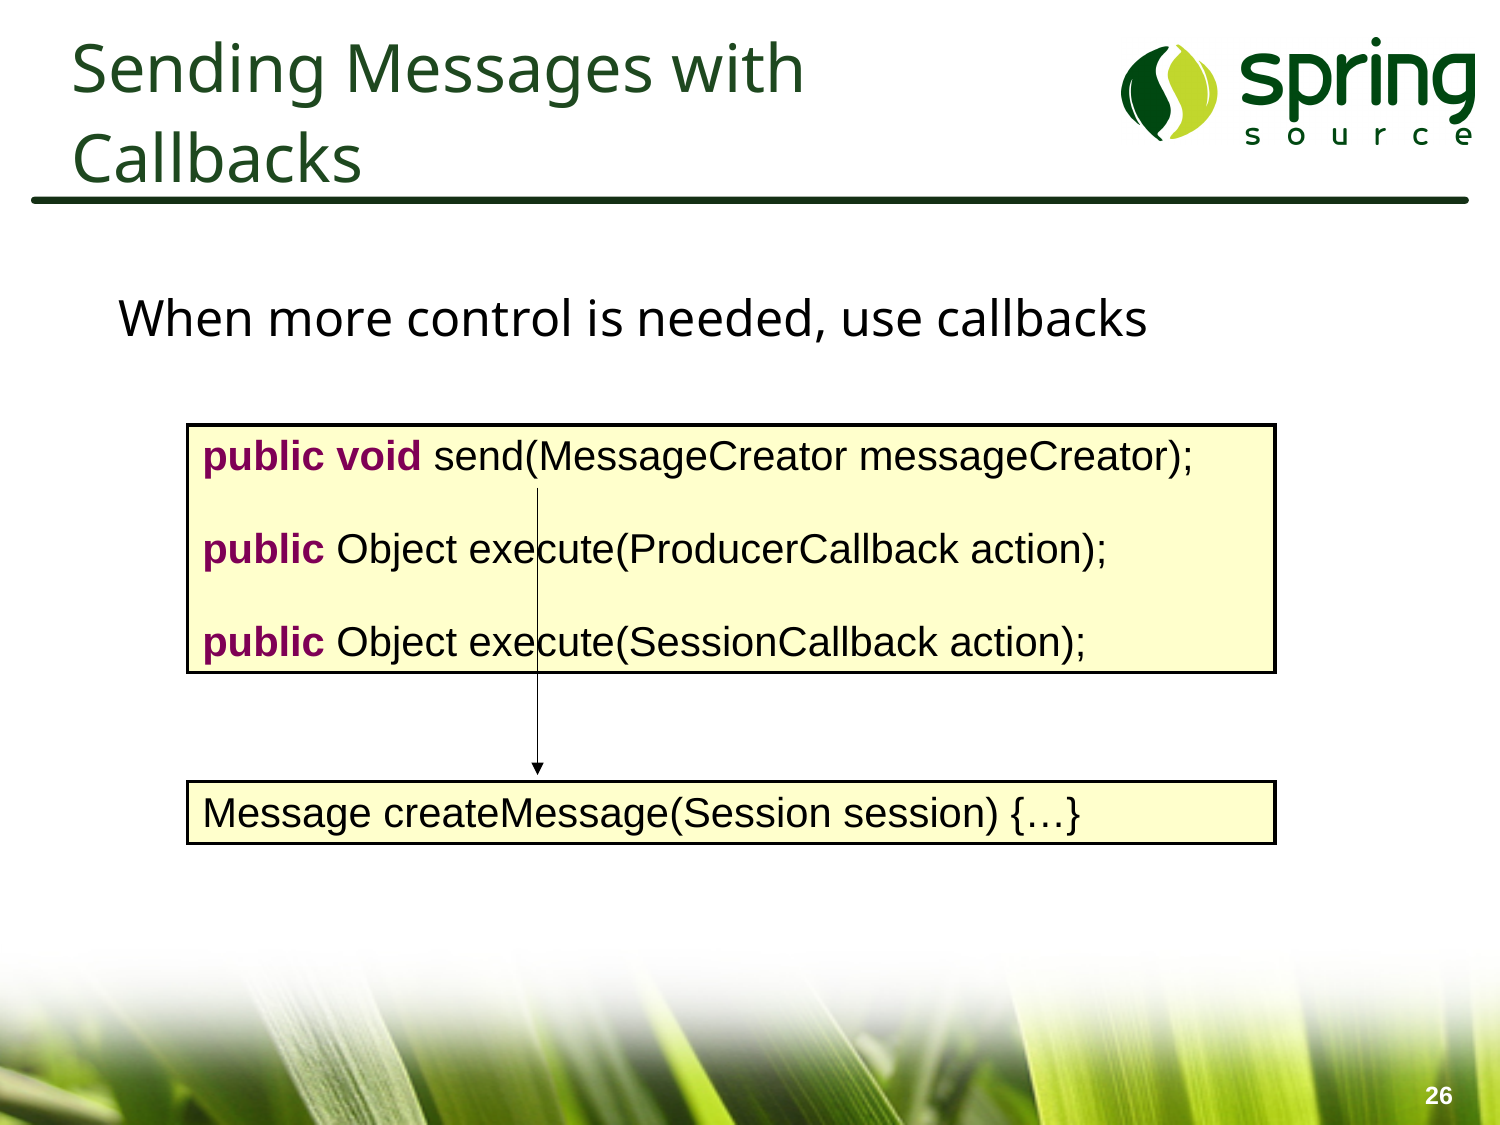

# Sending Messages with Callbacks
When more control is needed, use callbacks
public void send(MessageCreator messageCreator);
public Object execute(ProducerCallback action);
public Object execute(SessionCallback action);
Message createMessage(Session session) {…}